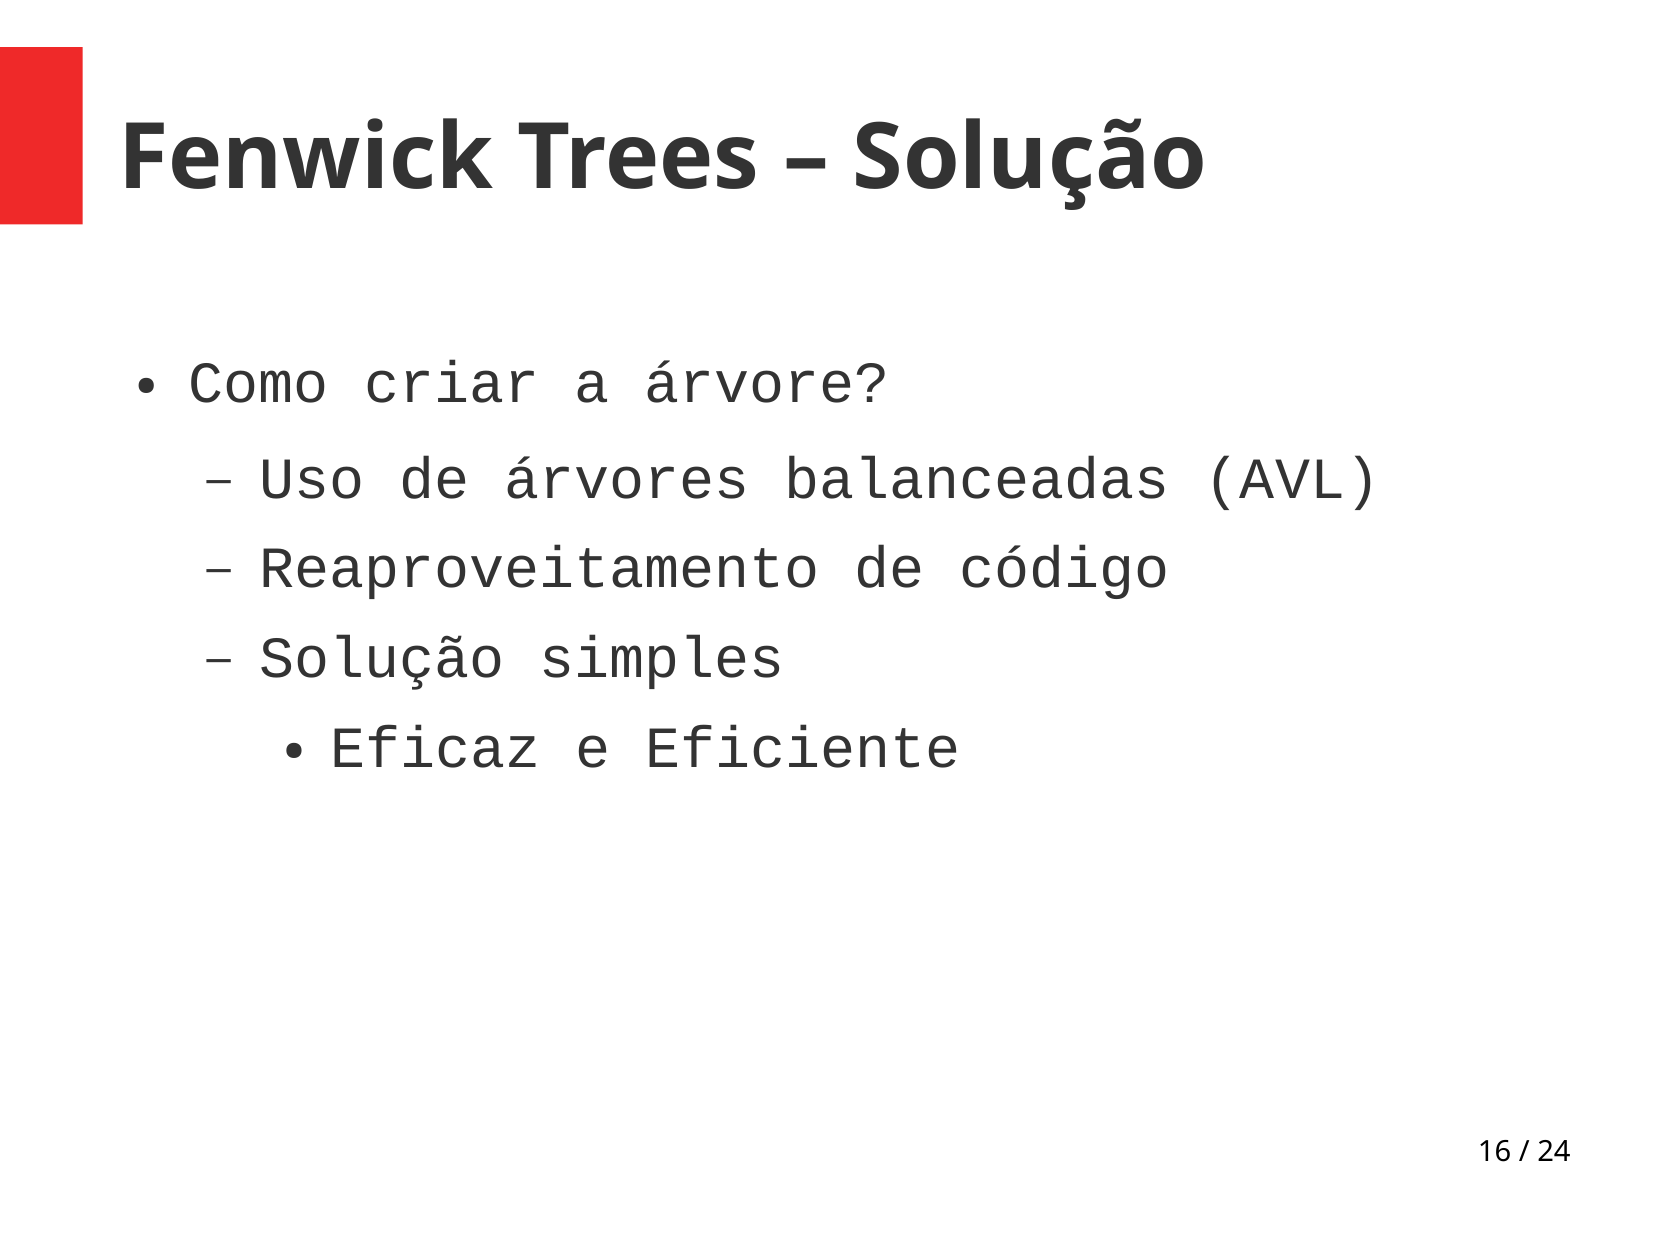

# Fenwick Trees – Solução
Como criar a árvore?
Uso de árvores balanceadas (AVL)
Reaproveitamento de código
Solução simples
Eficaz e Eficiente
16